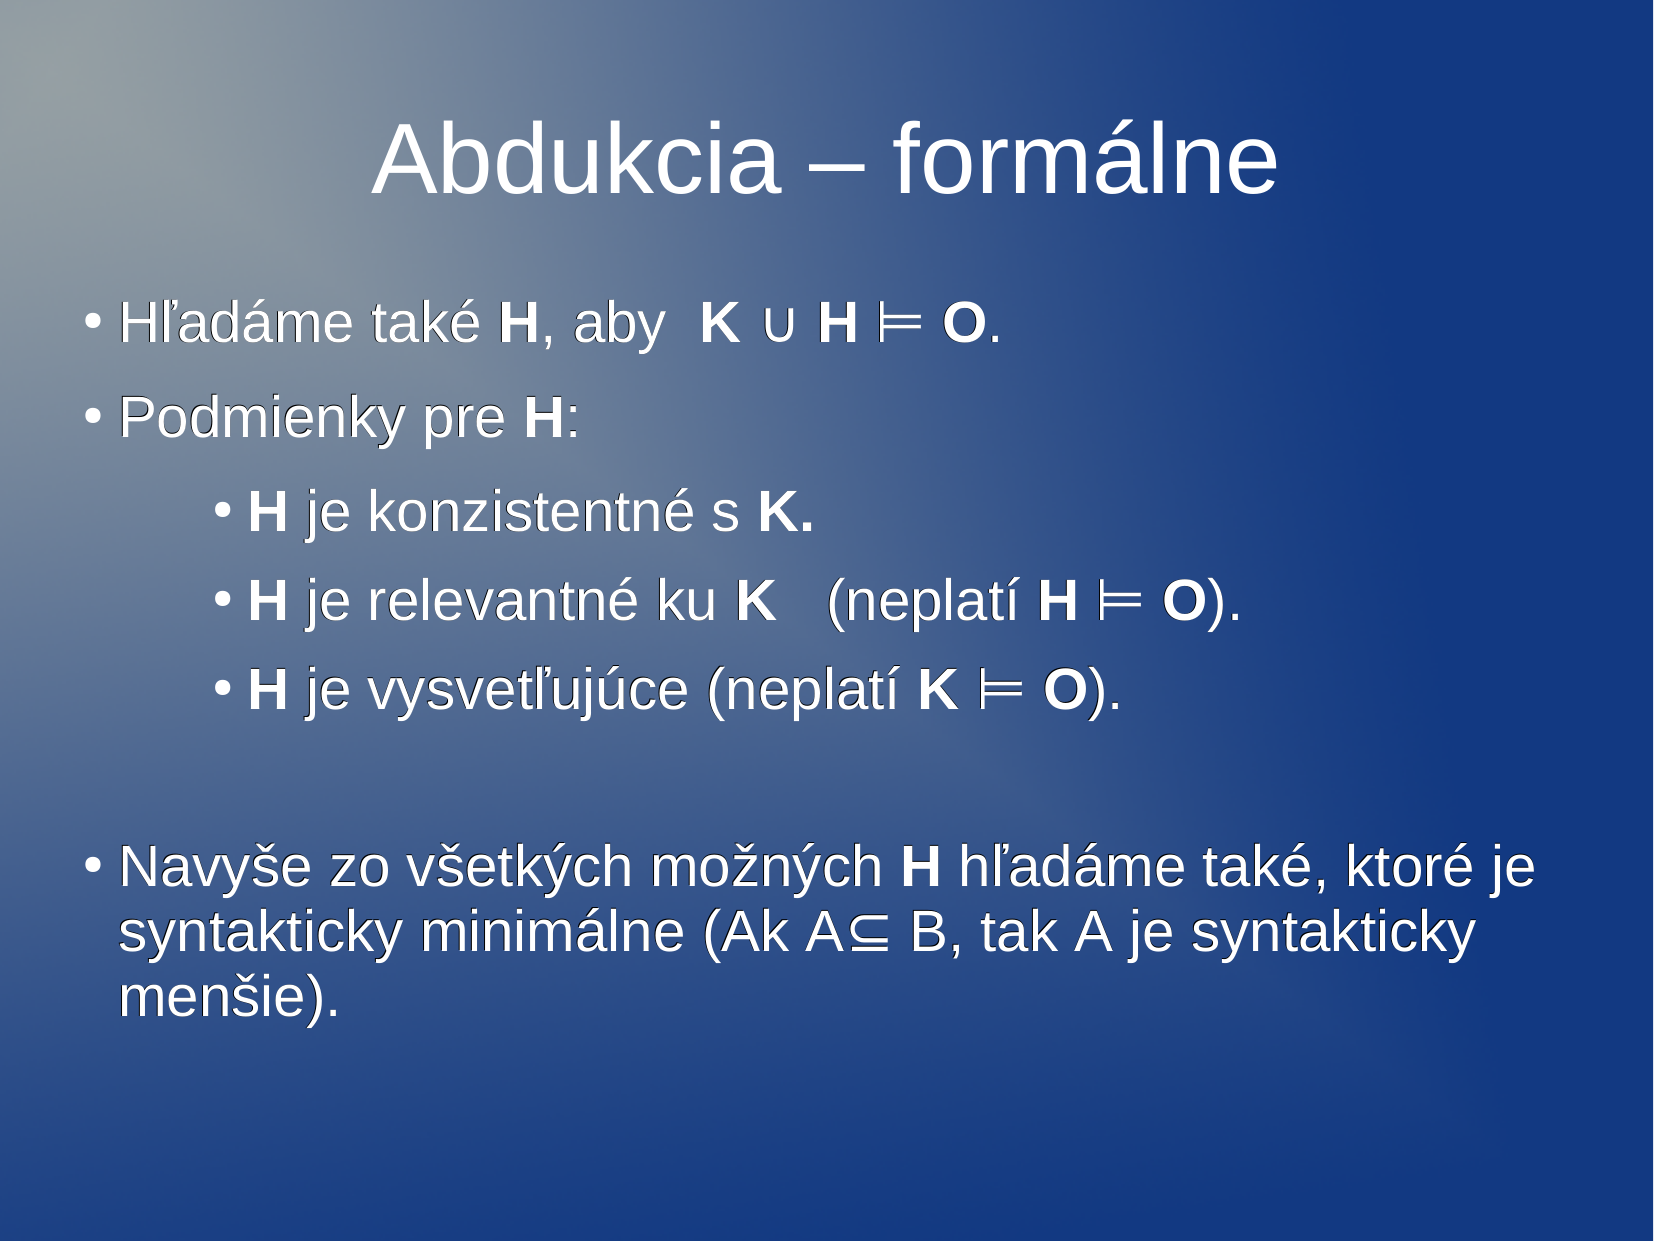

# Abdukcia – formálne
Hľadáme také H, aby K ∪ H ⊨ O.
Podmienky pre H:
H je konzistentné s K.
H je relevantné ku K (neplatí H ⊨ O).
H je vysvetľujúce (neplatí K ⊨ O).
Navyše zo všetkých možných H hľadáme také, ktoré je syntakticky minimálne (Ak A⊆ B, tak A je syntakticky menšie).